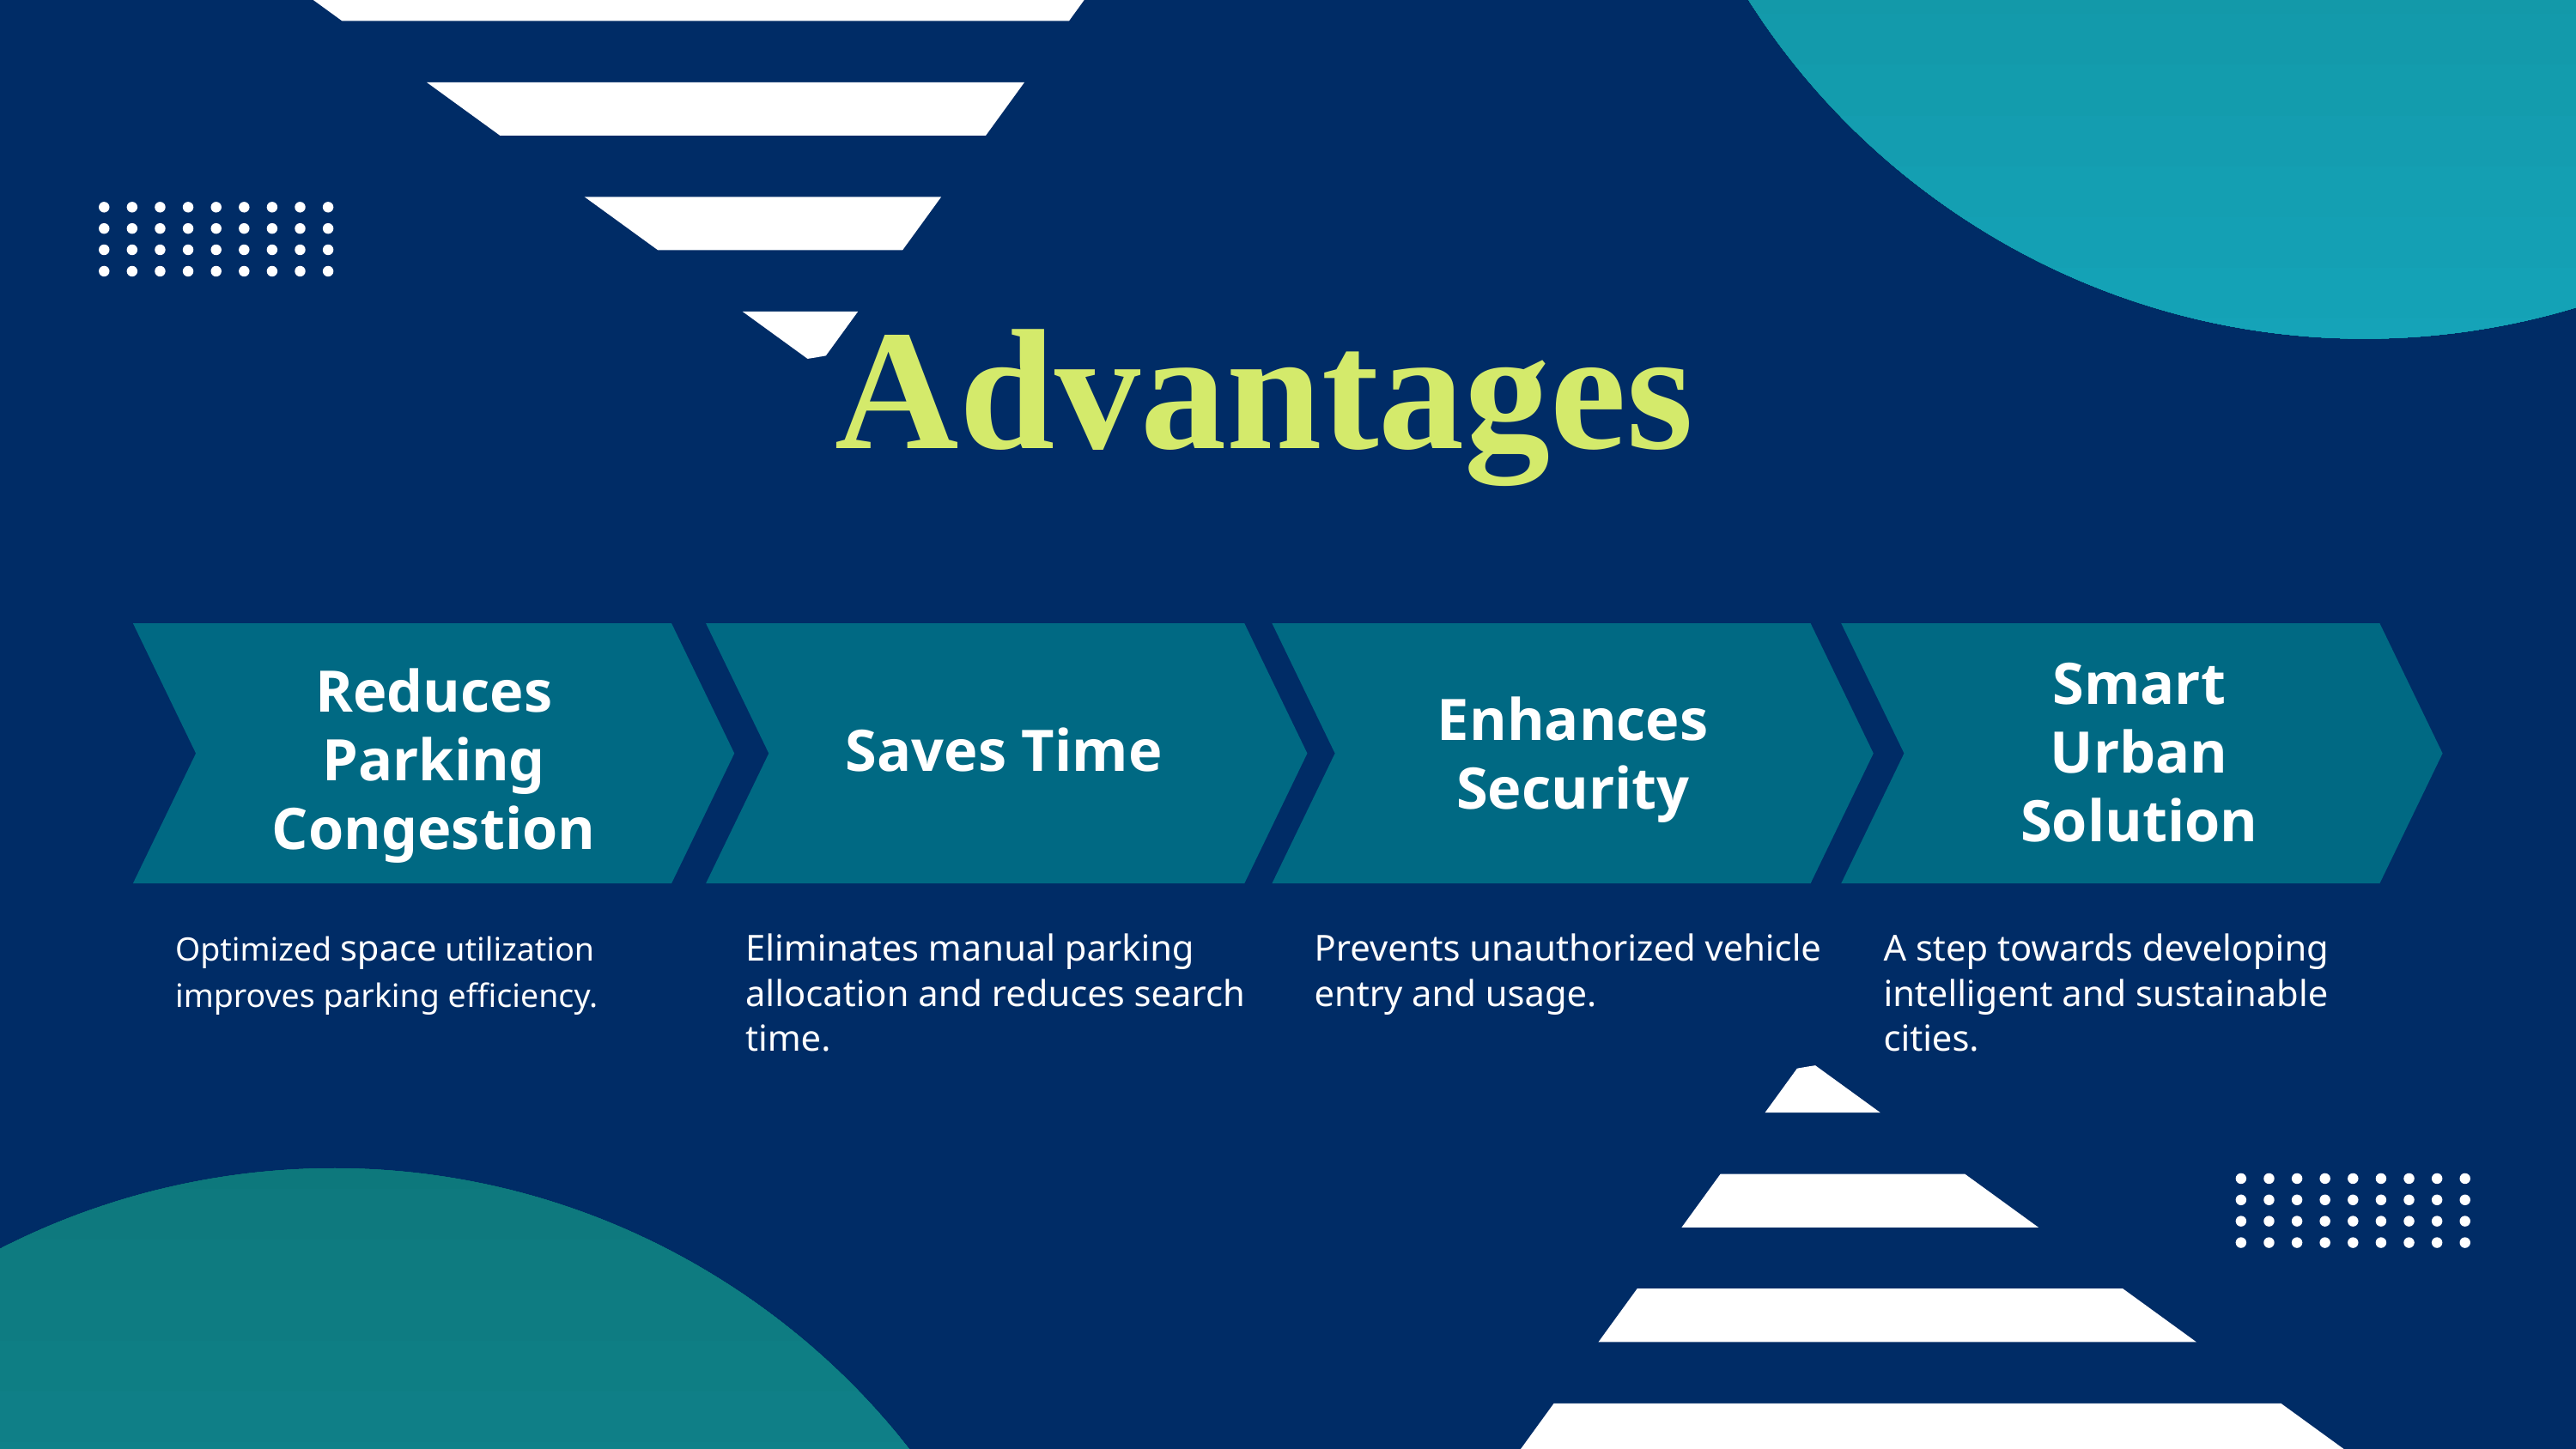

Advantages
Smart Urban Solution
Reduces Parking Congestion
Enhances Security
Saves Time
Optimized space utilization improves parking efficiency.
Eliminates manual parking allocation and reduces search time.
Prevents unauthorized vehicle entry and usage.
A step towards developing intelligent and sustainable cities.